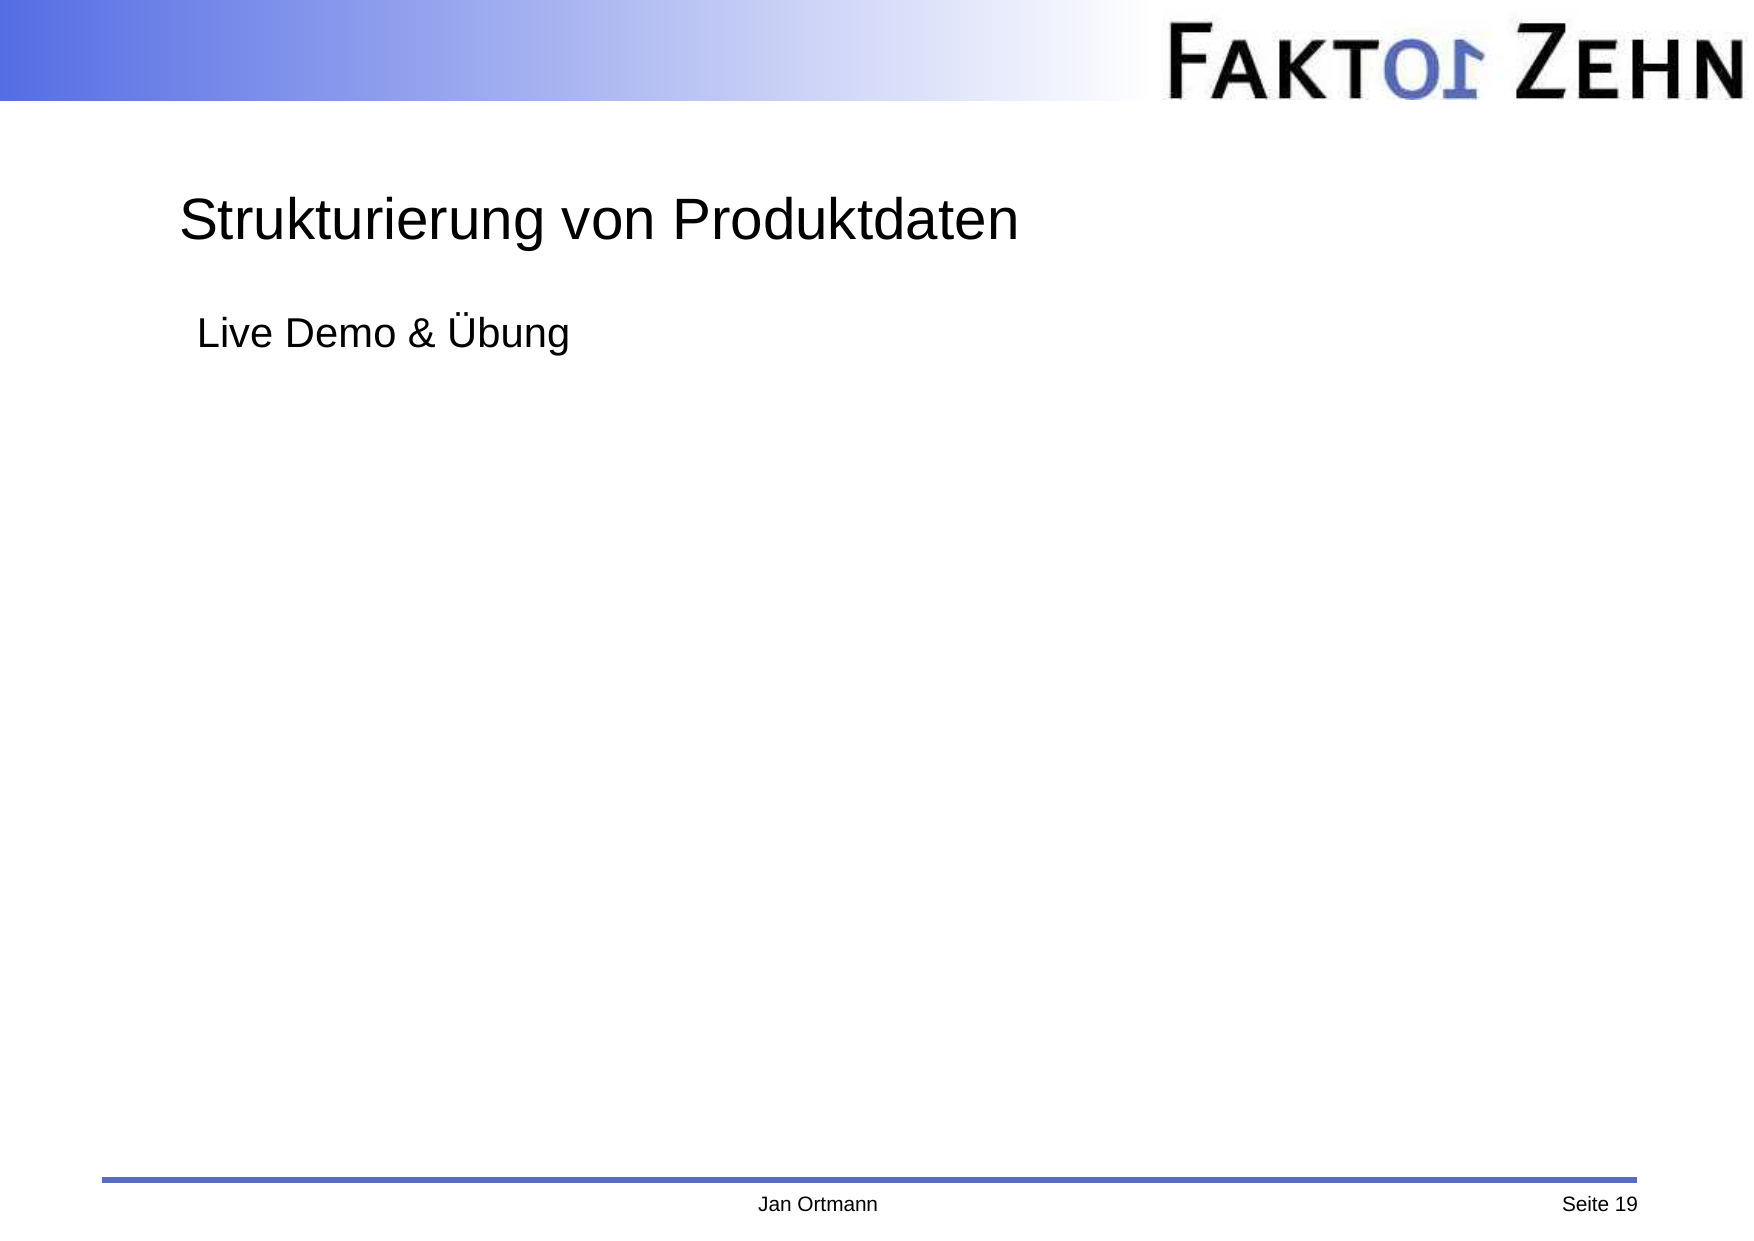

# Strukturierung von Produktdaten
Live Demo & Übung